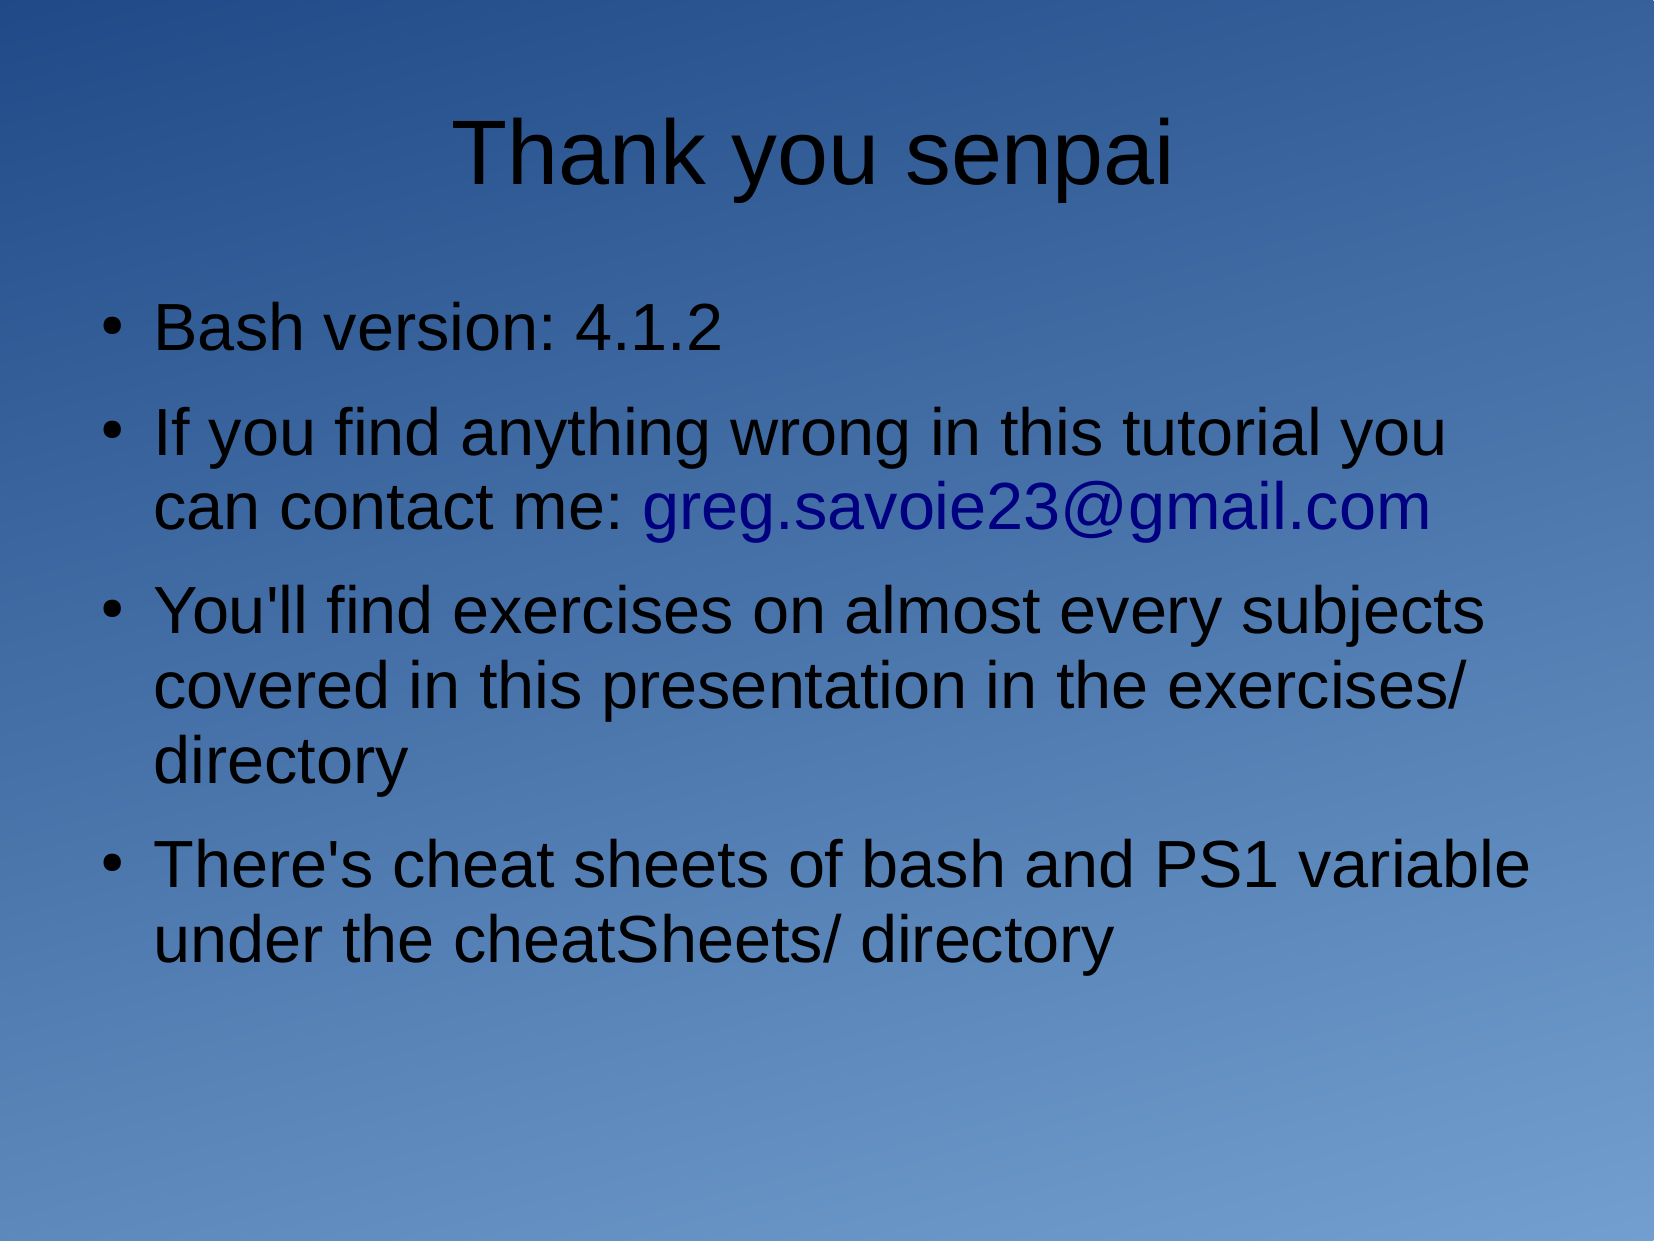

# Thank you senpai
Bash version: 4.1.2
If you find anything wrong in this tutorial you can contact me: greg.savoie23@gmail.com
You'll find exercises on almost every subjects covered in this presentation in the exercises/ directory
There's cheat sheets of bash and PS1 variable under the cheatSheets/ directory